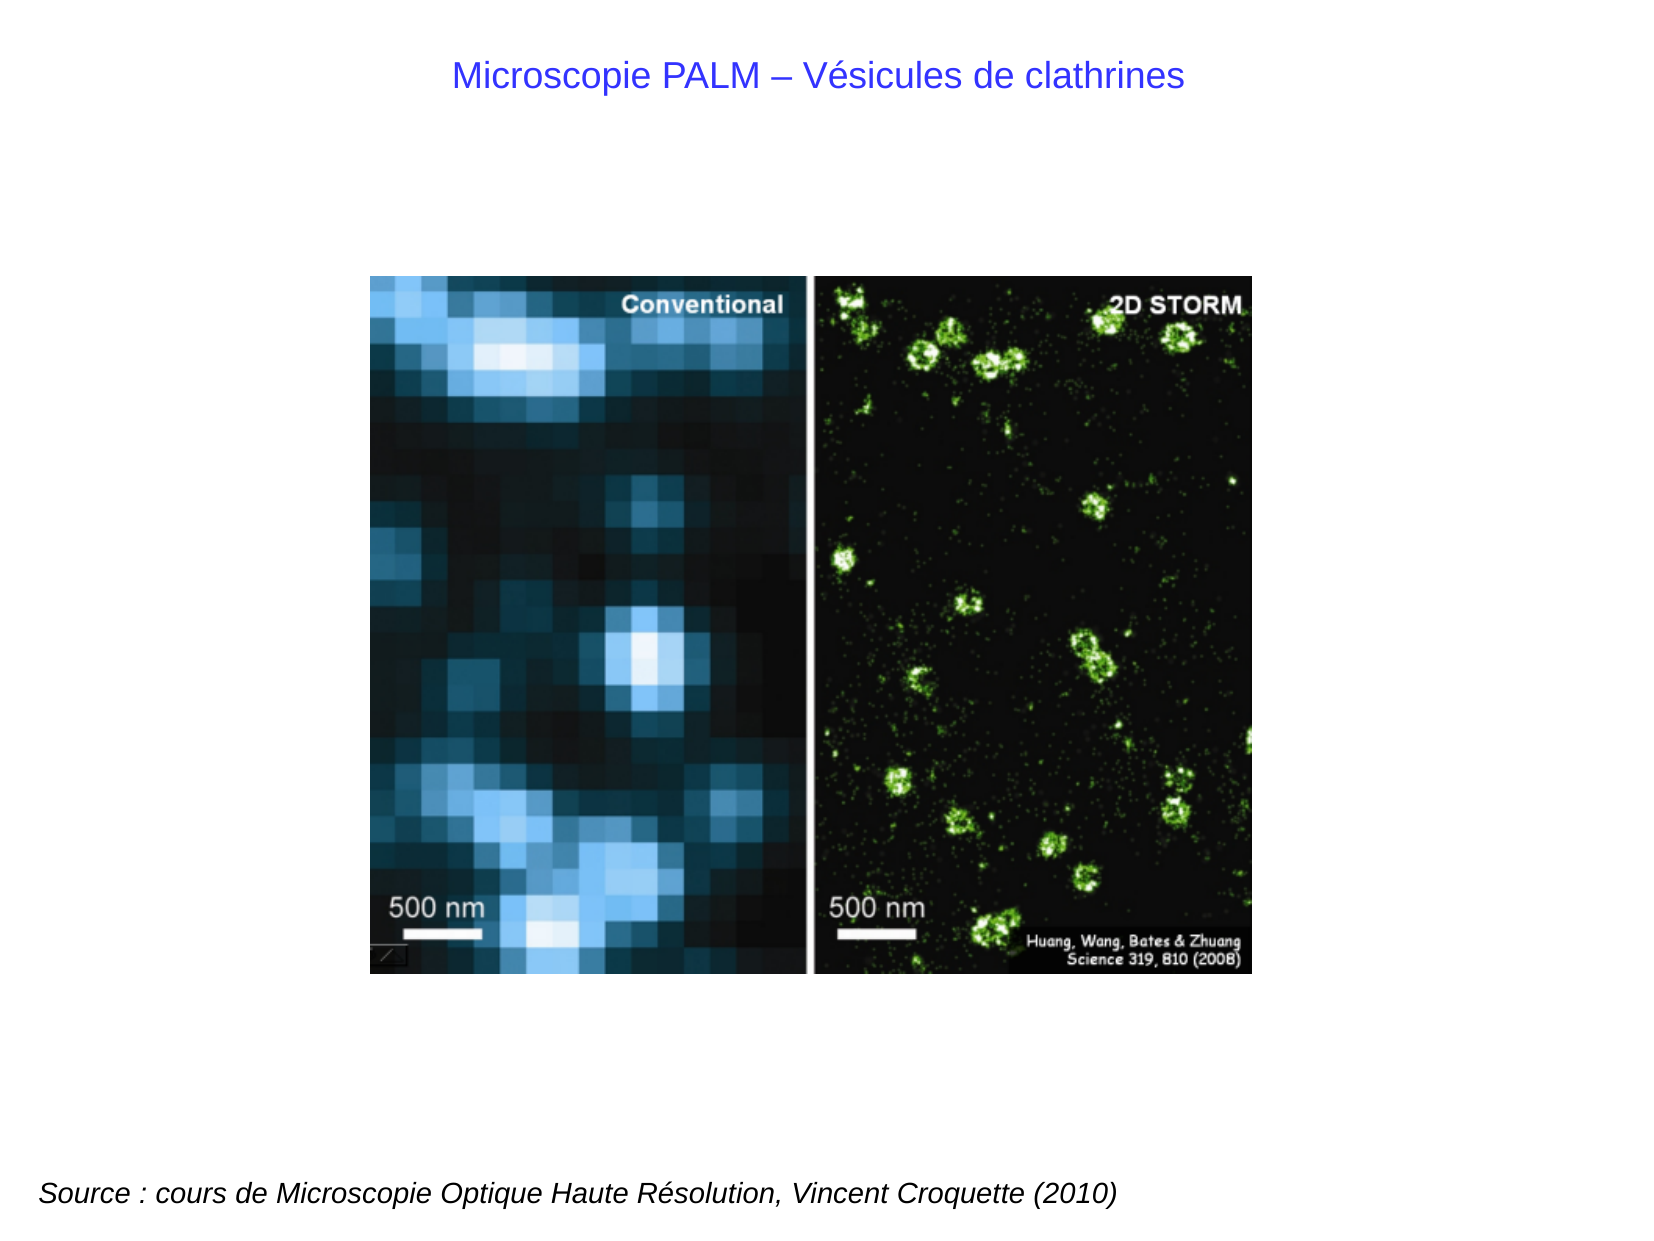

Microscopie PALM – Vésicules de clathrines
Source : cours de Microscopie Optique Haute Résolution, Vincent Croquette (2010)